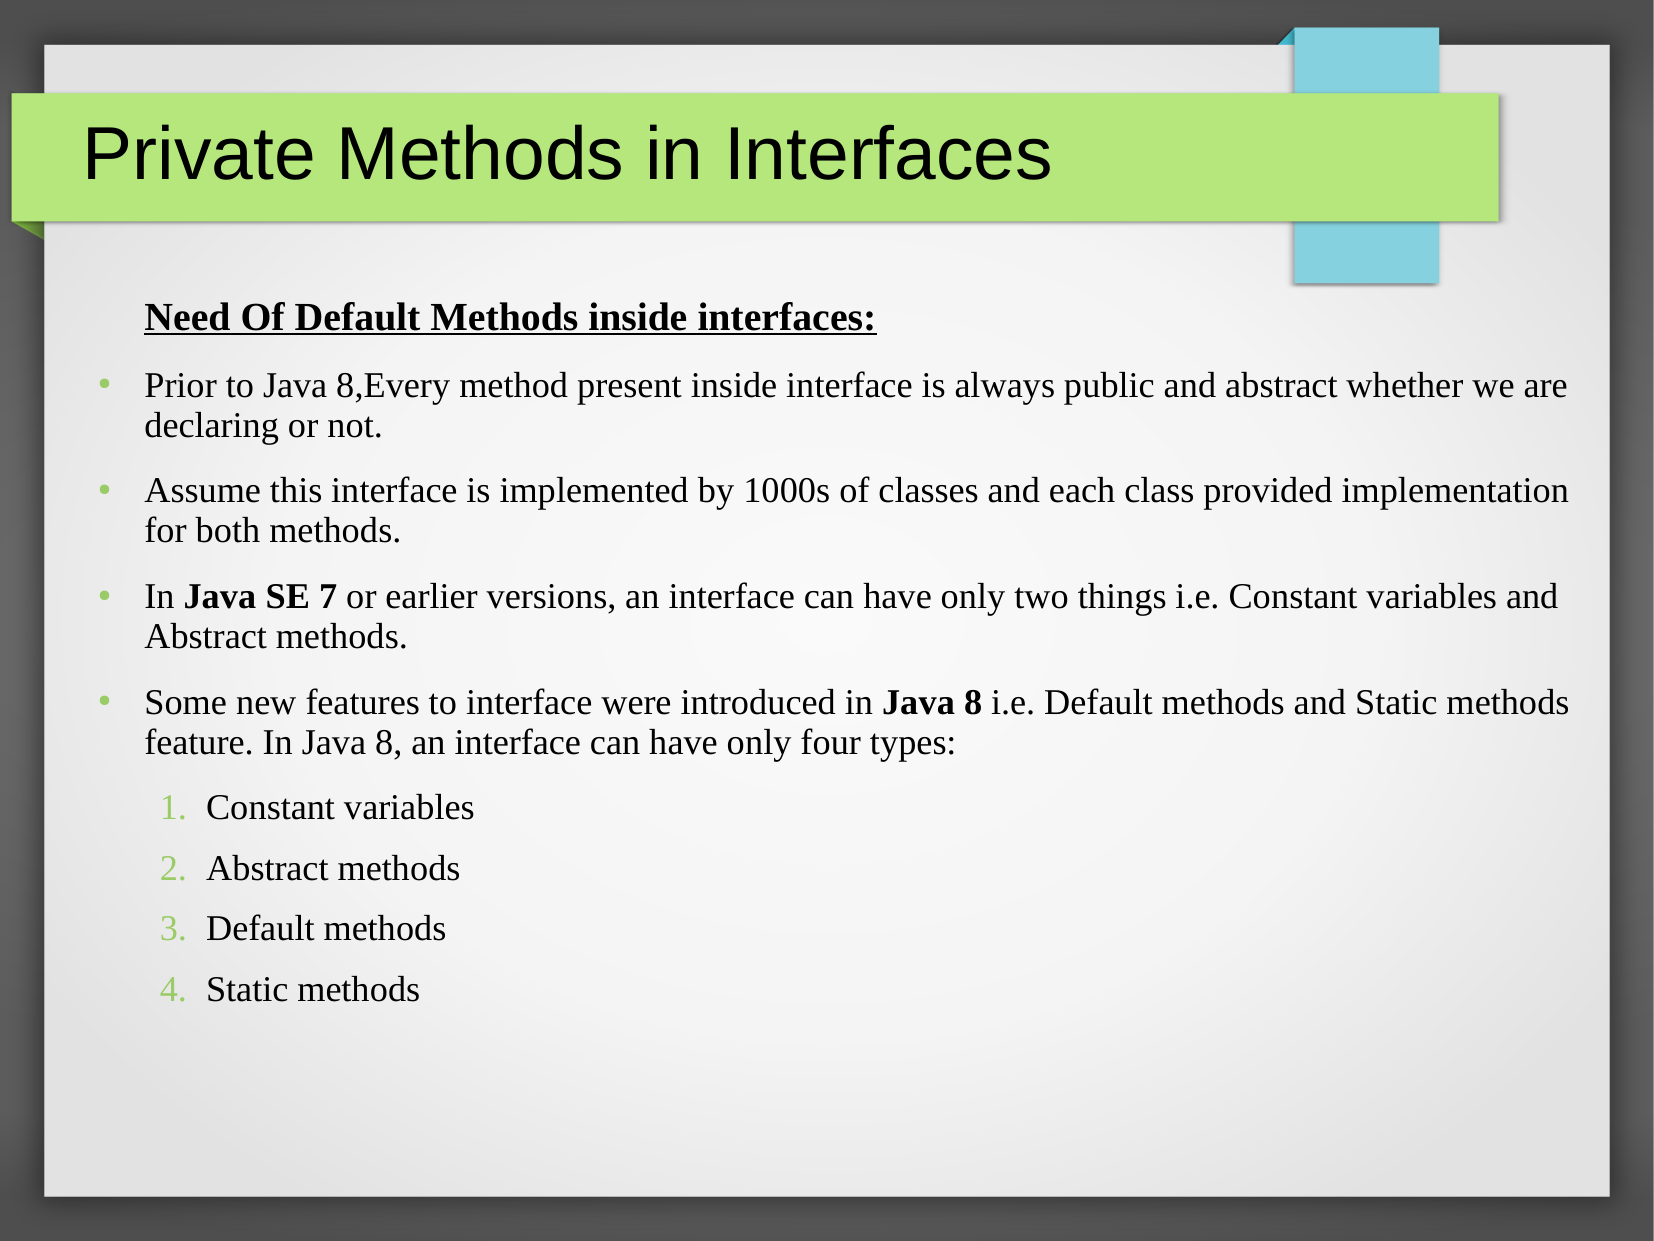

# Private Methods in Interfaces
Need Of Default Methods inside interfaces:
Prior to Java 8,Every method present inside interface is always public and abstract whether we are declaring or not.
Assume this interface is implemented by 1000s of classes and each class provided implementation for both methods.
In Java SE 7 or earlier versions, an interface can have only two things i.e. Constant variables and Abstract methods.
Some new features to interface were introduced in Java 8 i.e. Default methods and Static methods feature. In Java 8, an interface can have only four types:
Constant variables
Abstract methods
Default methods
Static methods